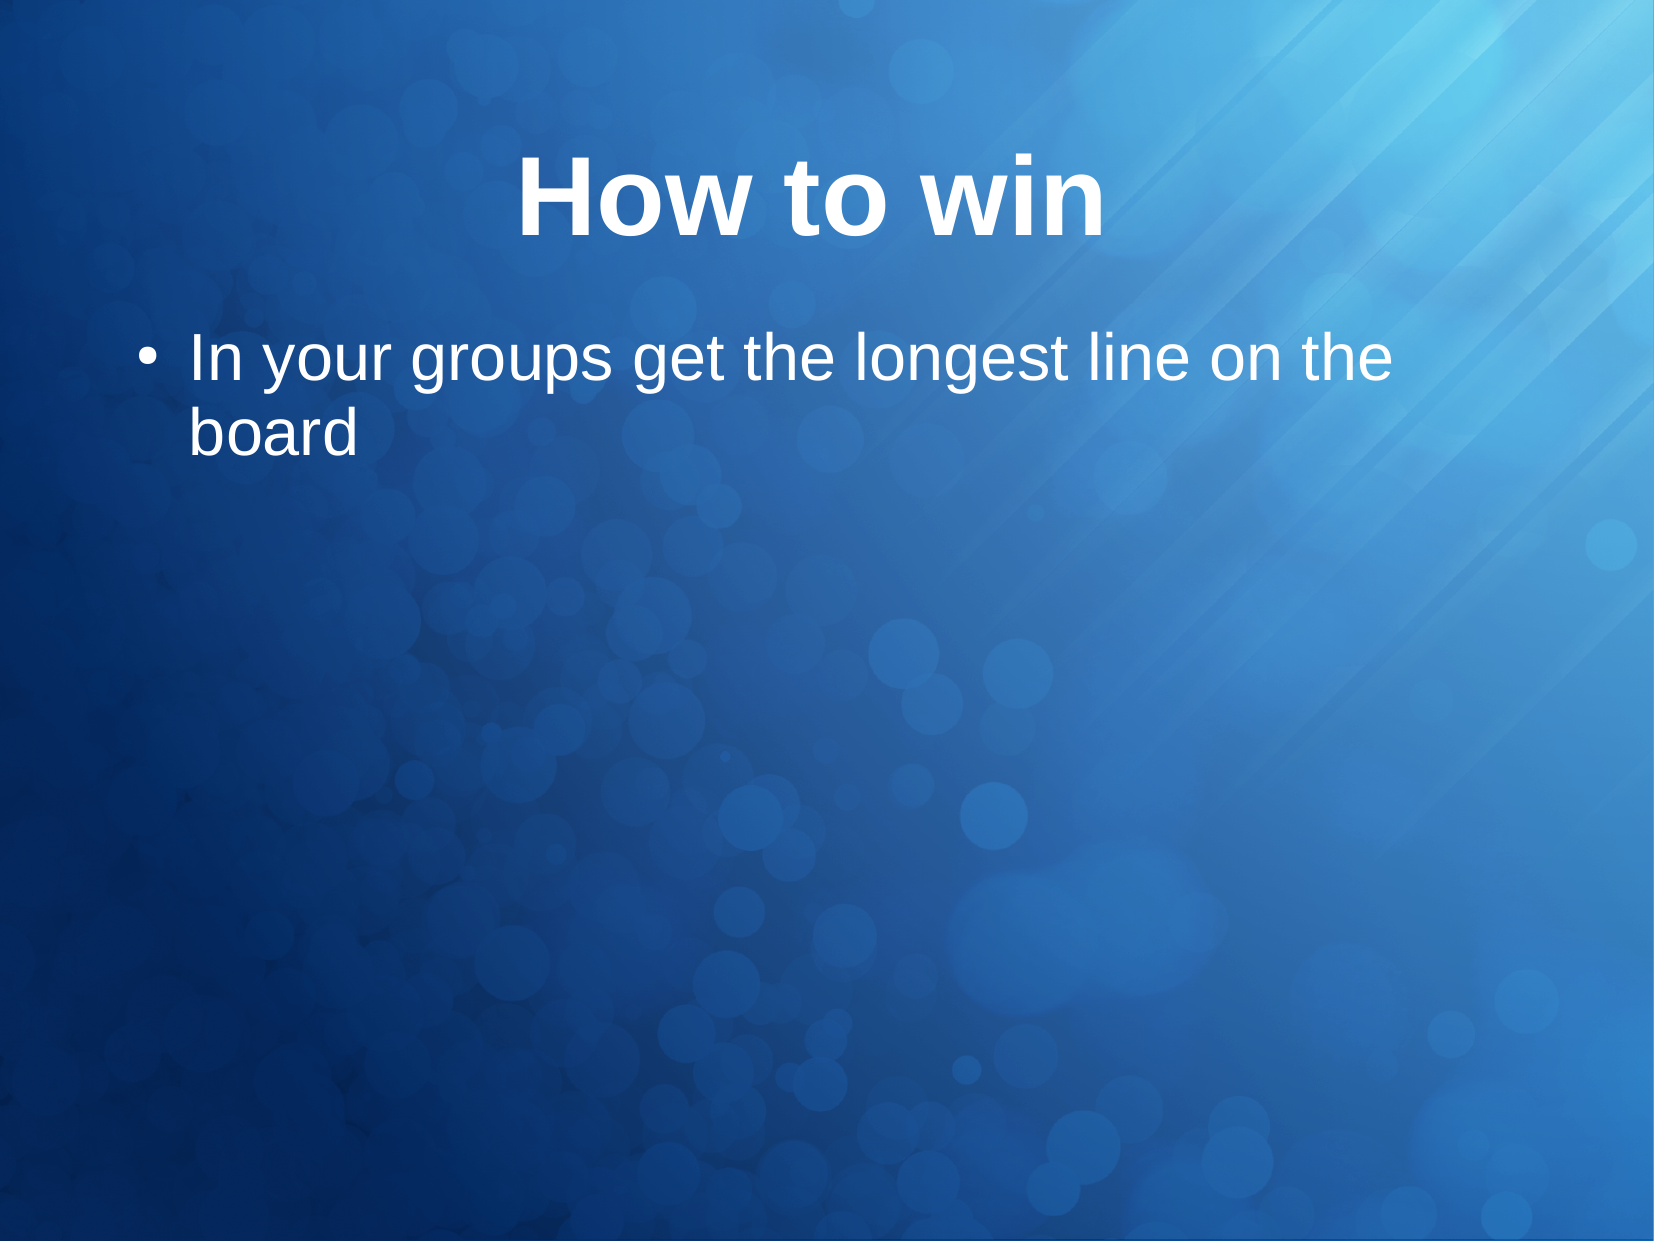

# How to win
In your groups get the longest line on the board